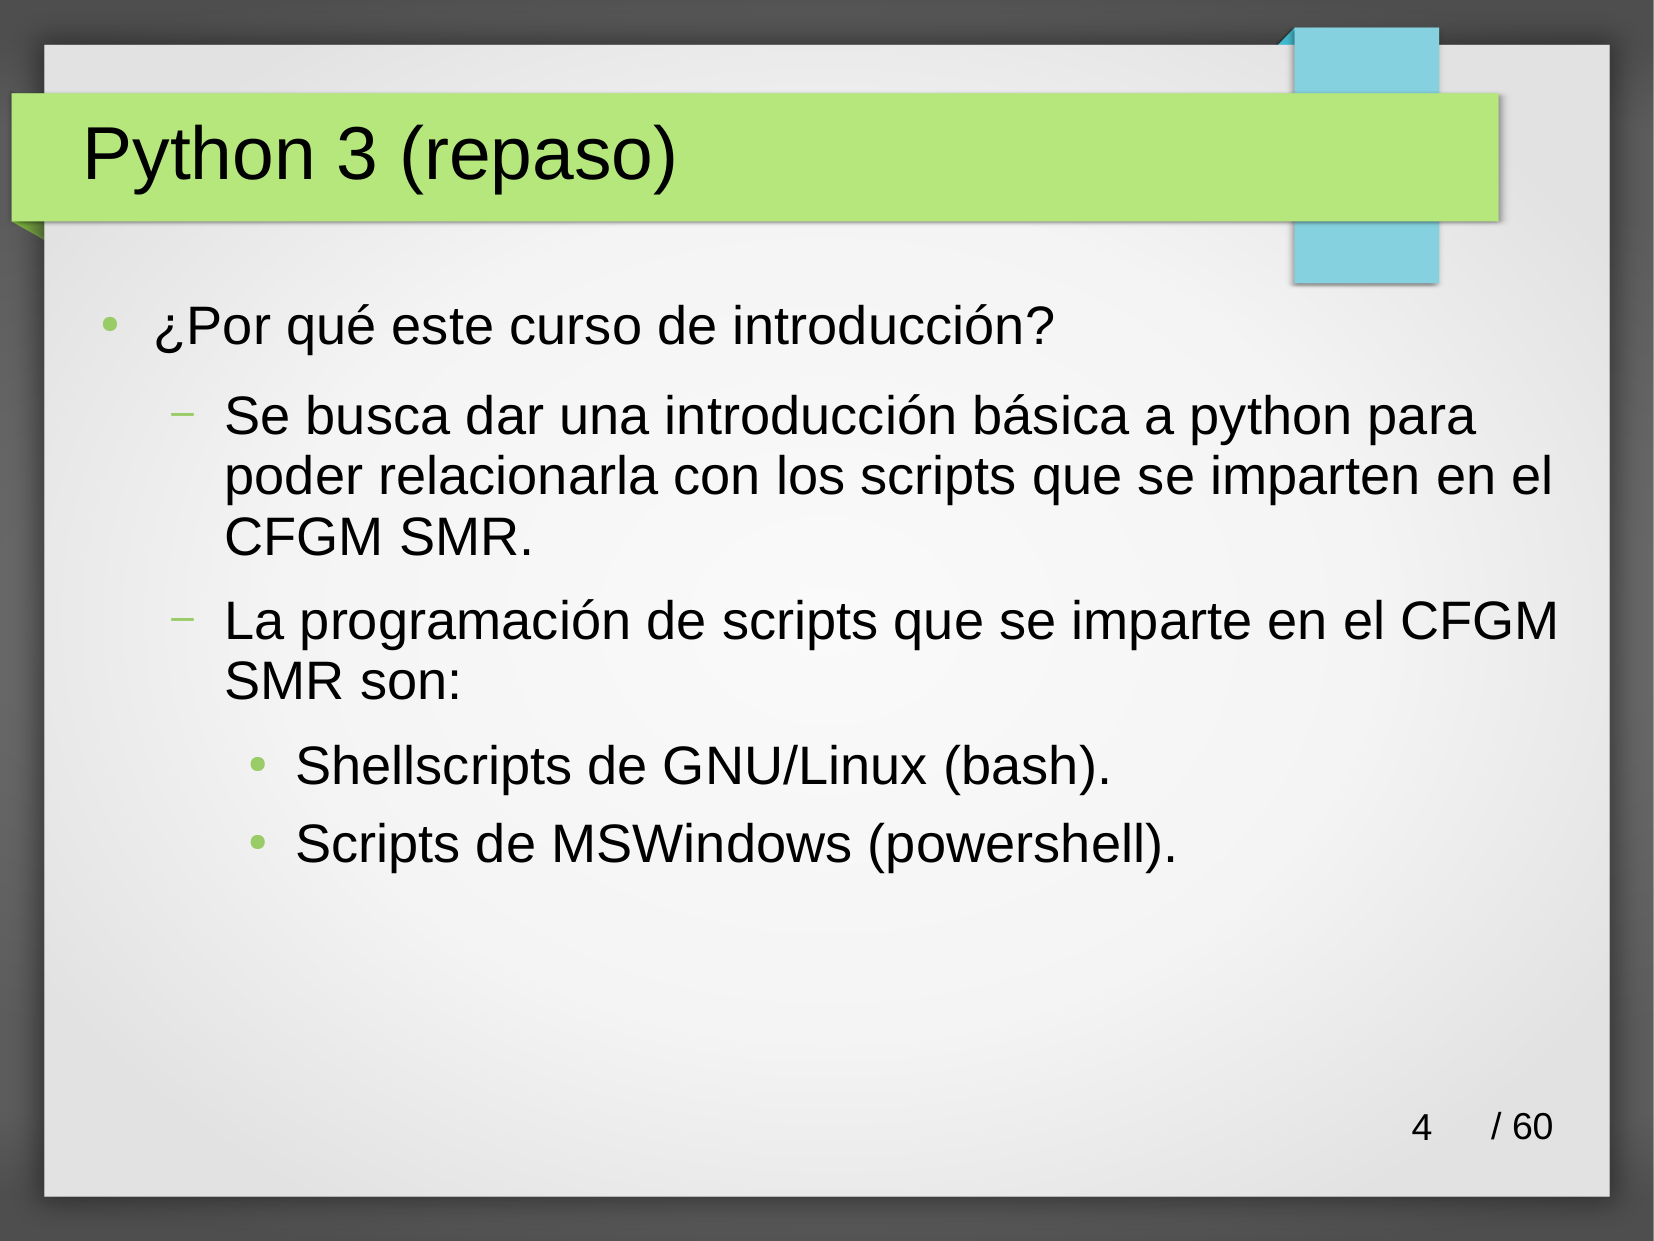

# Python 3 (repaso)
¿Por qué este curso de introducción?
Se busca dar una introducción básica a python para poder relacionarla con los scripts que se imparten en el CFGM SMR.
La programación de scripts que se imparte en el CFGM SMR son:
Shellscripts de GNU/Linux (bash).
Scripts de MSWindows (powershell).
/ 60